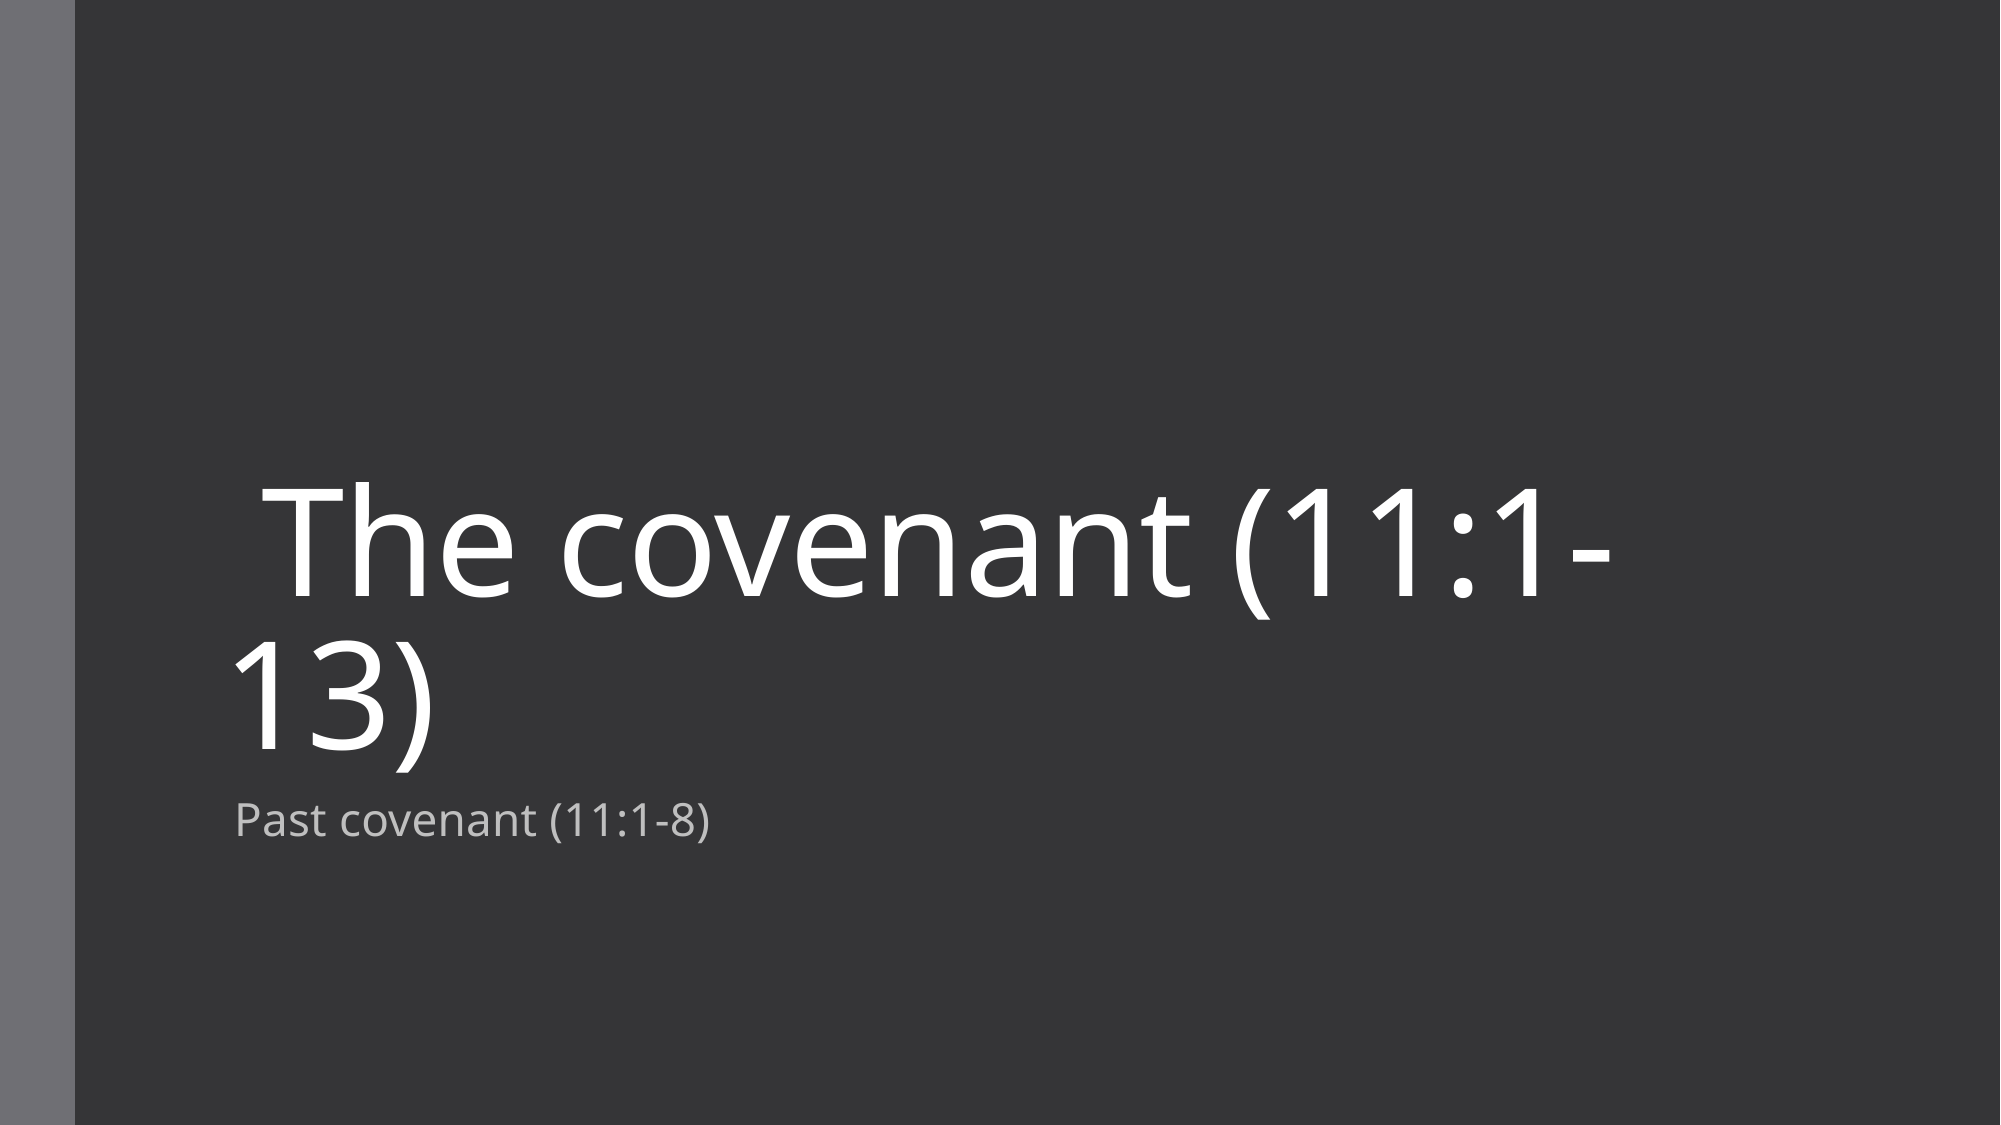

# The covenant (11:1-13)
 Past covenant (11:1-8)